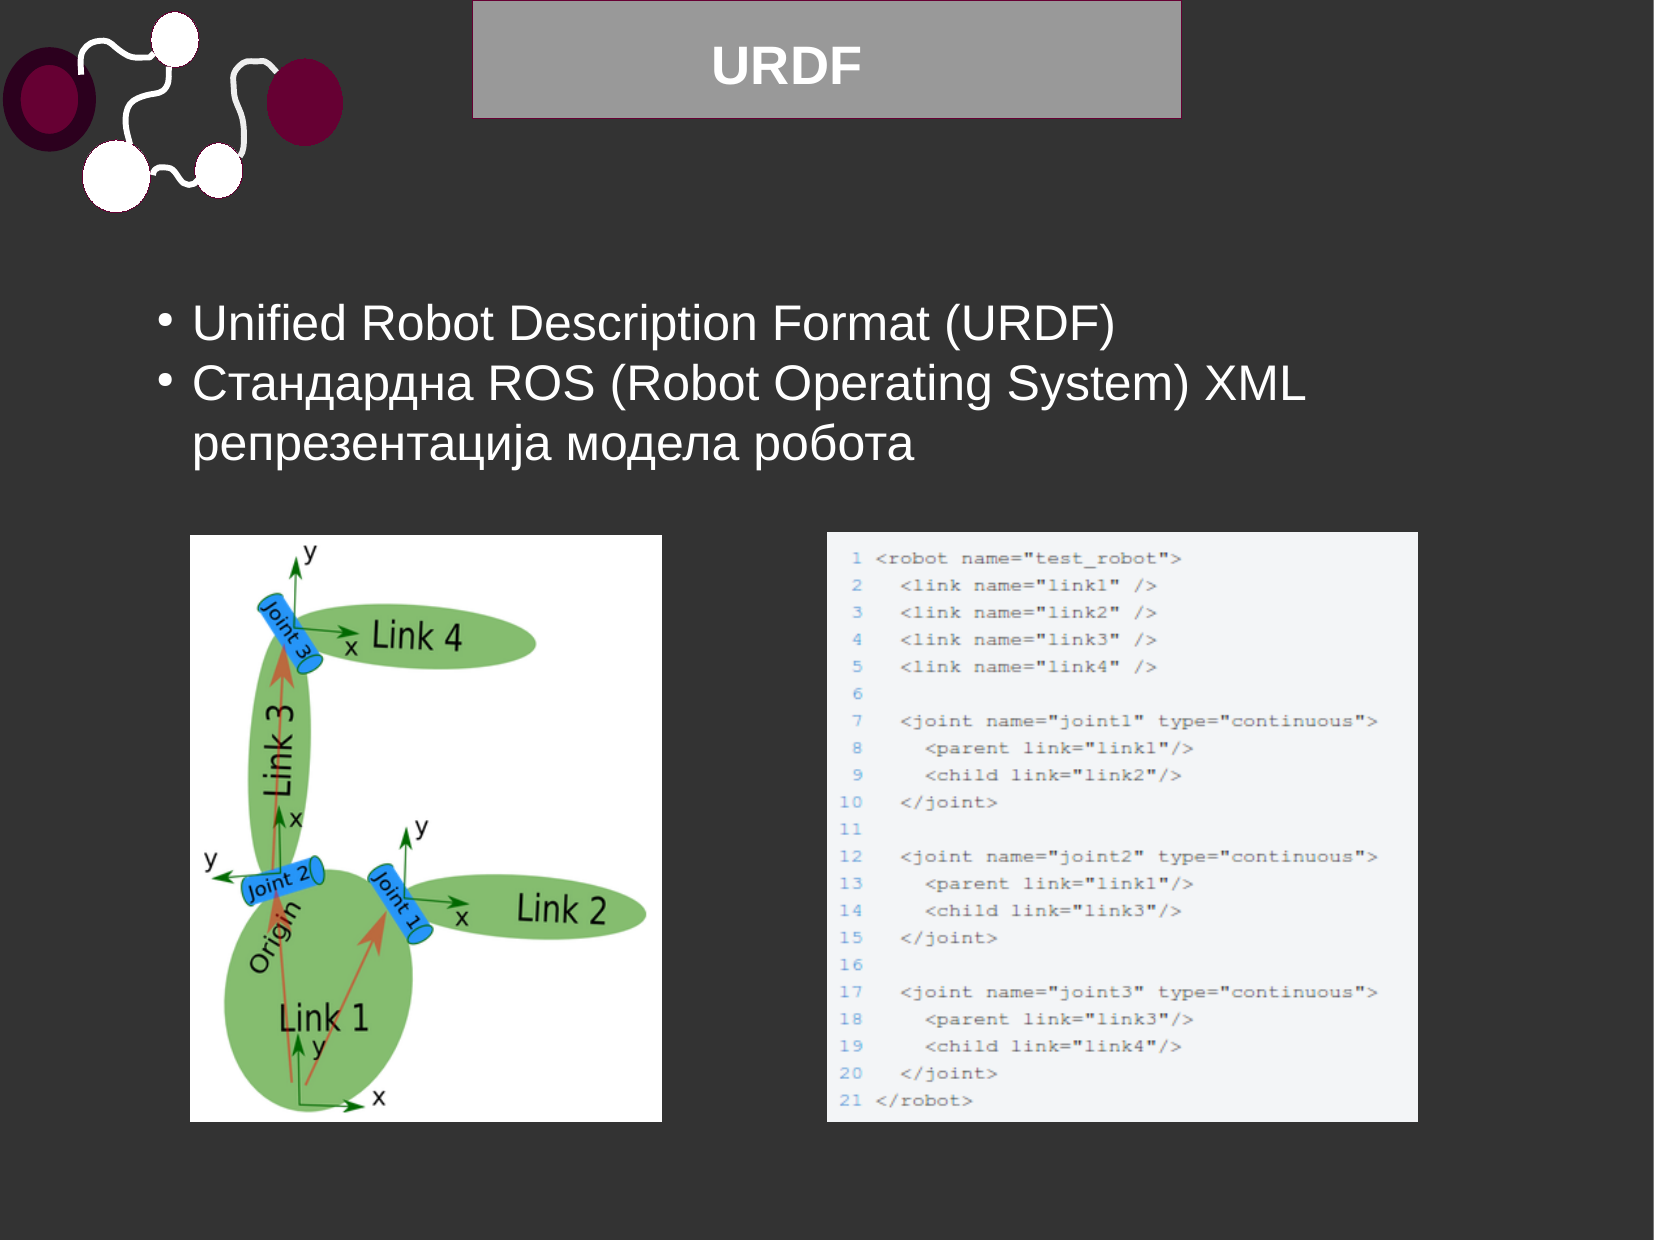

URDF
Unified Robot Description Format (URDF)
Стандардна ROS (Robot Operating System) XML репрезентација модела робота